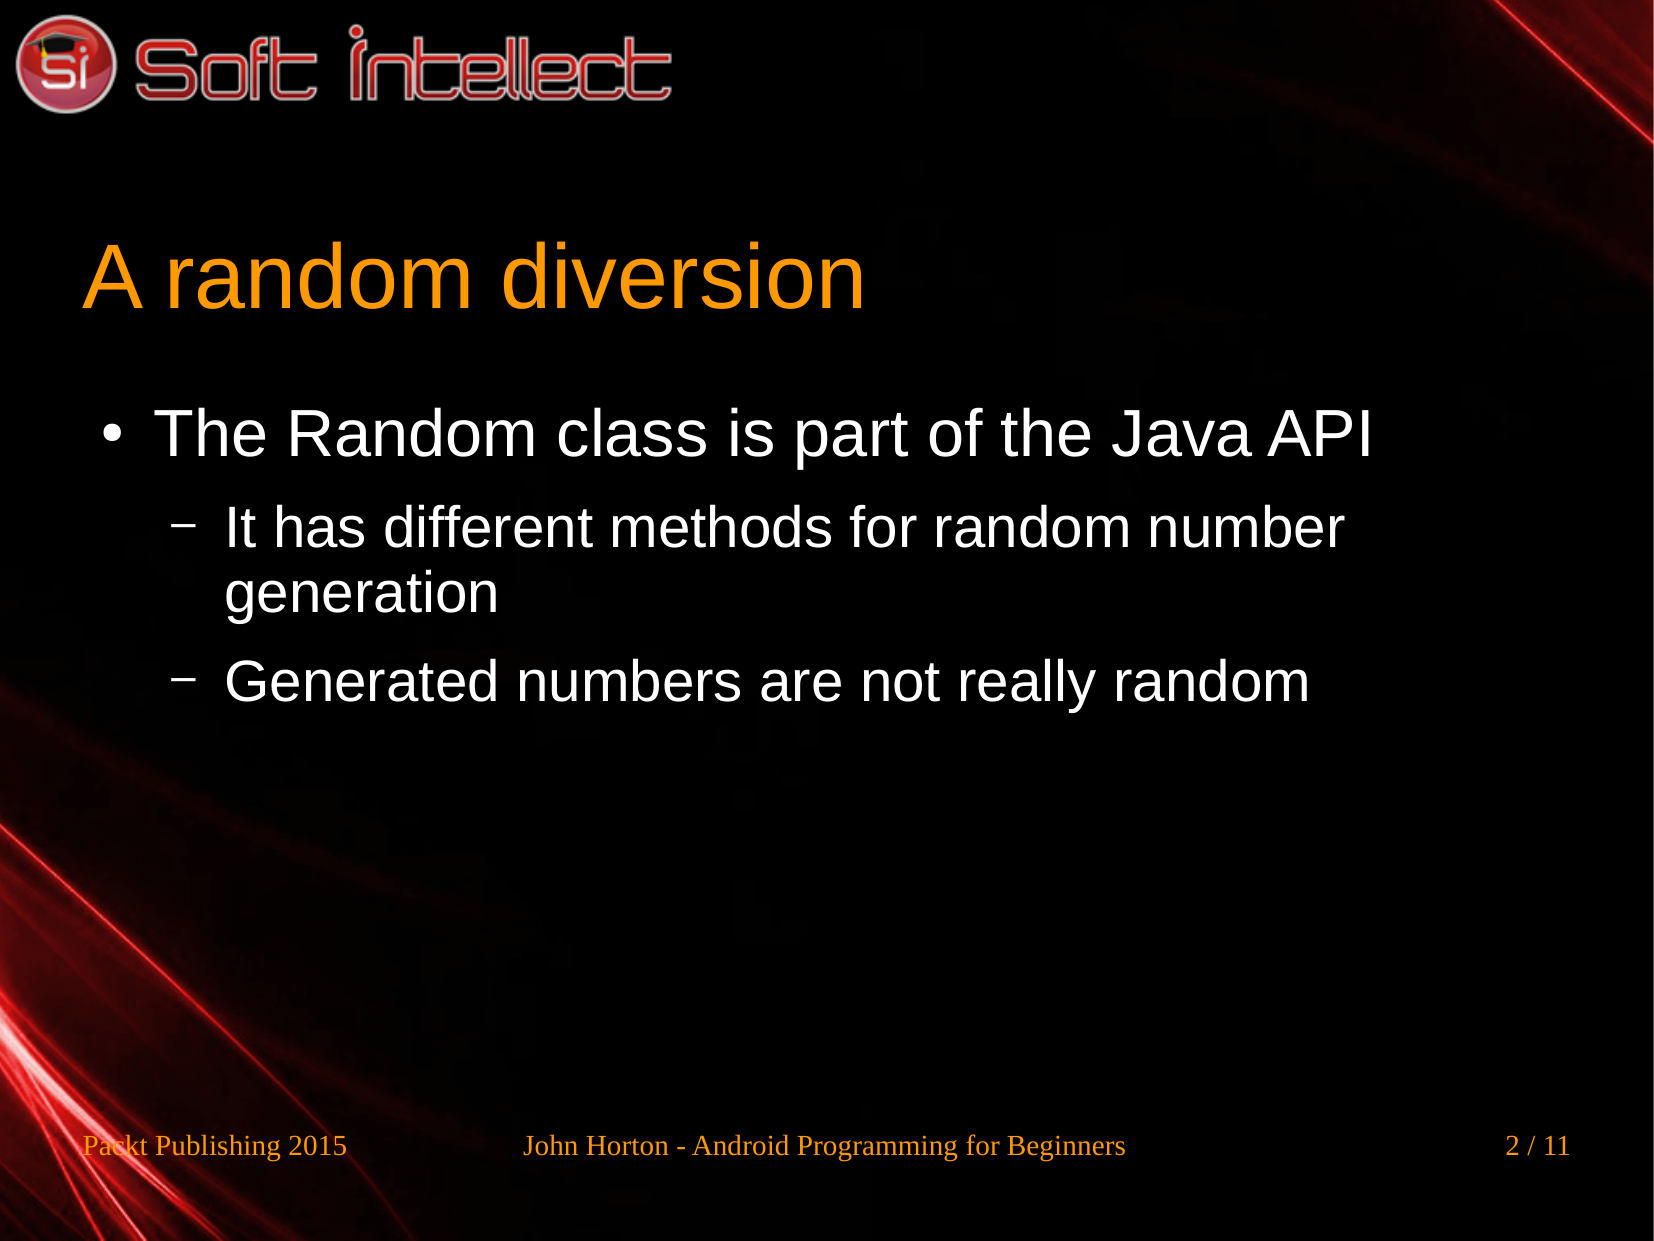

# A random diversion
The Random class is part of the Java API
It has different methods for random number generation
Generated numbers are not really random
Packt Publishing 2015
John Horton - Android Programming for Beginners
2